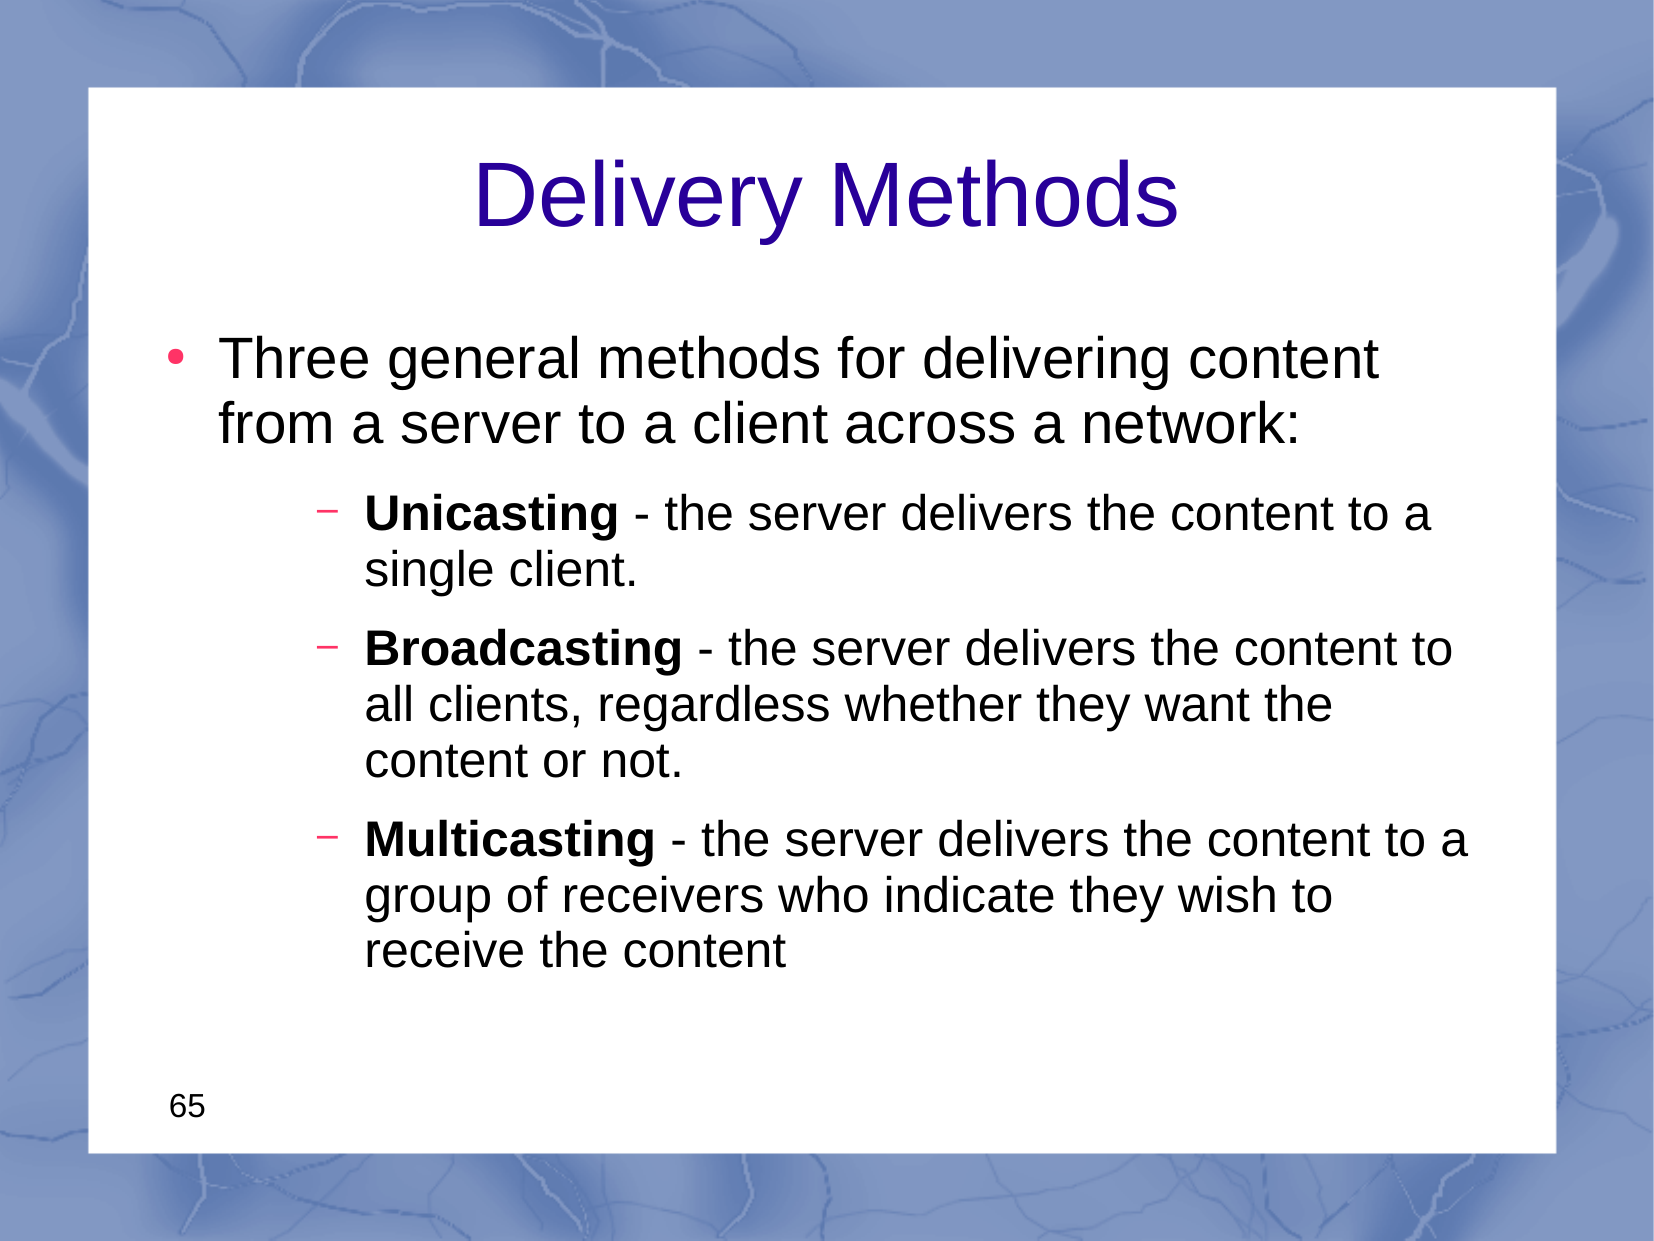

# Delivery Methods
Three general methods for delivering content from a server to a client across a network:
Unicasting - the server delivers the content to a single client.
Broadcasting - the server delivers the content to all clients, regardless whether they want the content or not.
Multicasting - the server delivers the content to a group of receivers who indicate they wish to receive the content
65